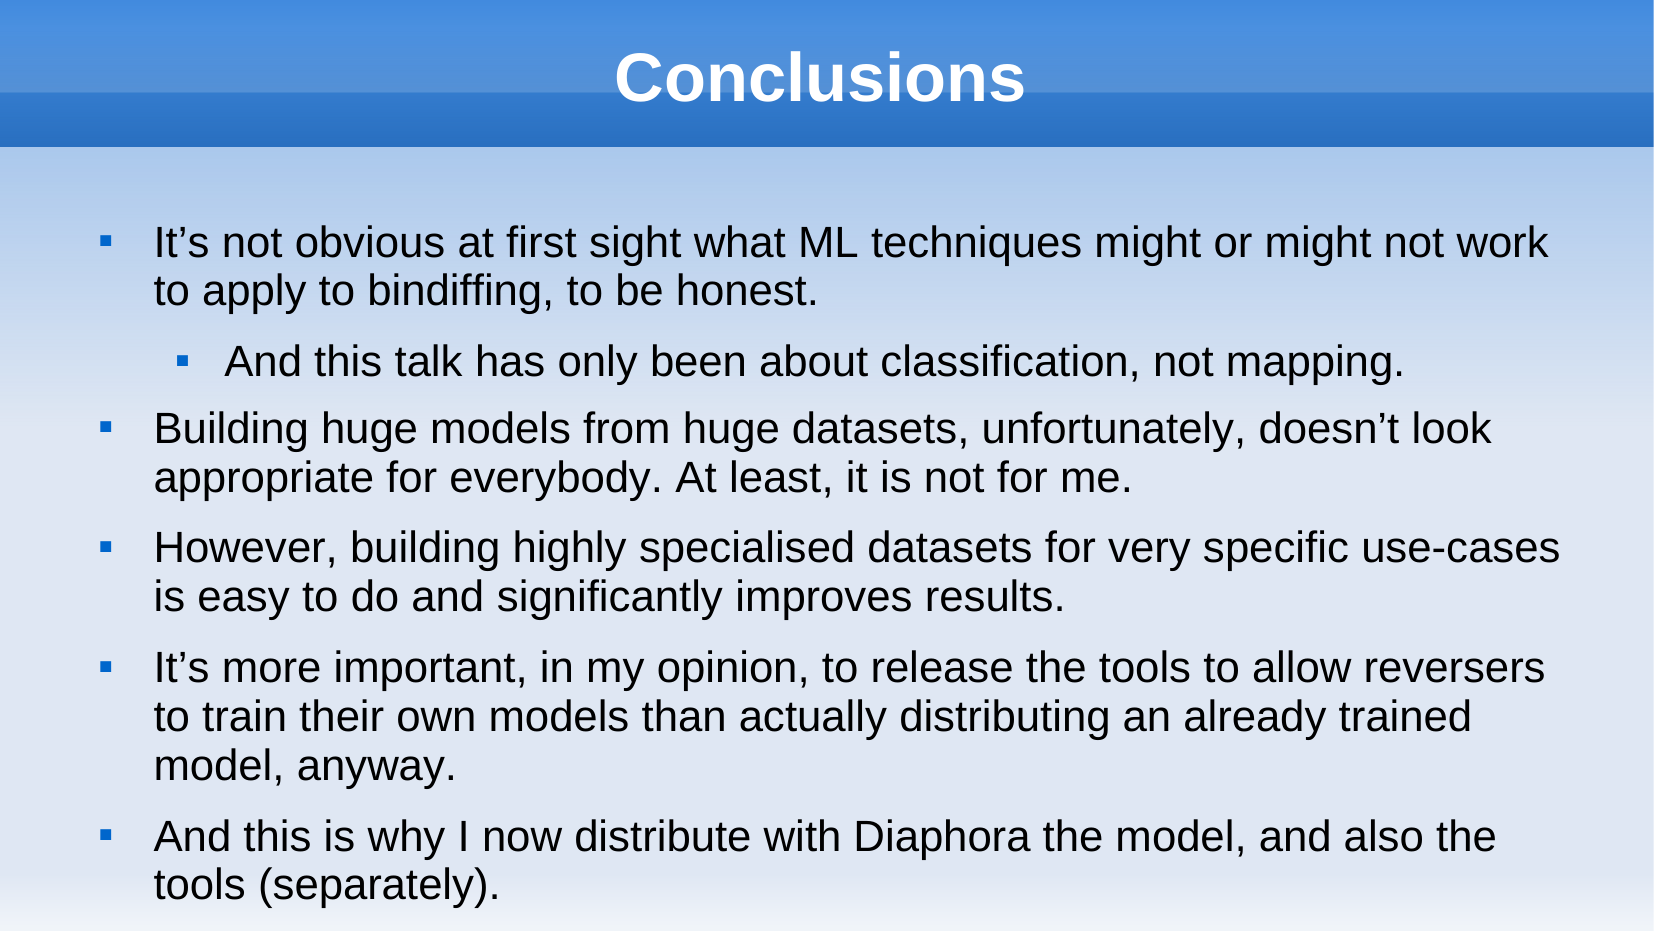

# Conclusions
It’s not obvious at first sight what ML techniques might or might not work to apply to bindiffing, to be honest.
And this talk has only been about classification, not mapping.
Building huge models from huge datasets, unfortunately, doesn’t look appropriate for everybody. At least, it is not for me.
However, building highly specialised datasets for very specific use-cases is easy to do and significantly improves results.
It’s more important, in my opinion, to release the tools to allow reversers to train their own models than actually distributing an already trained model, anyway.
And this is why I now distribute with Diaphora the model, and also the tools (separately).